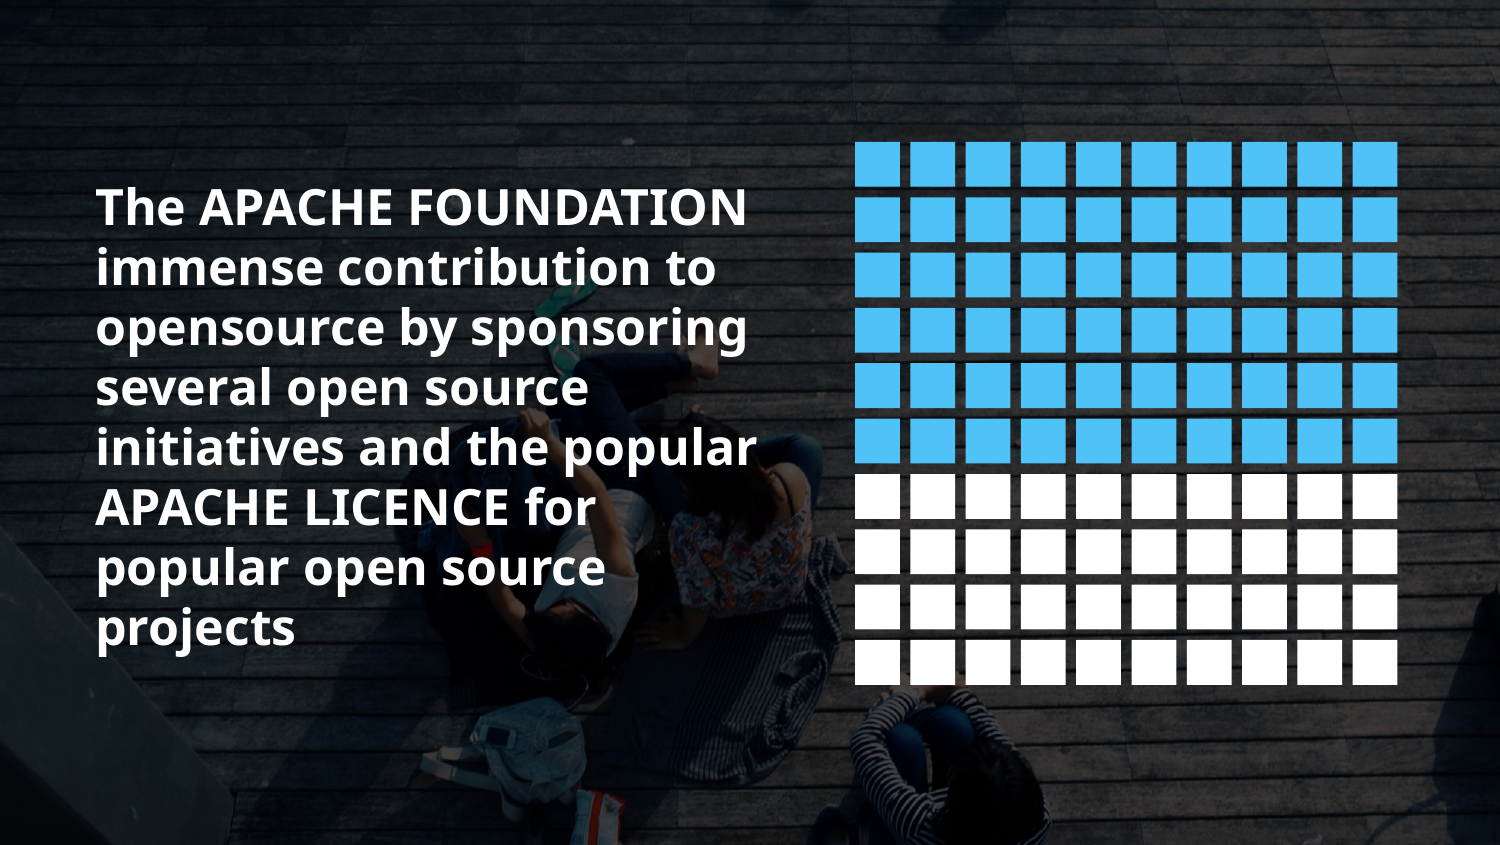

The APACHE FOUNDATION immense contribution to opensource by sponsoring several open source initiatives and the popular APACHE LICENCE for popular open source projects